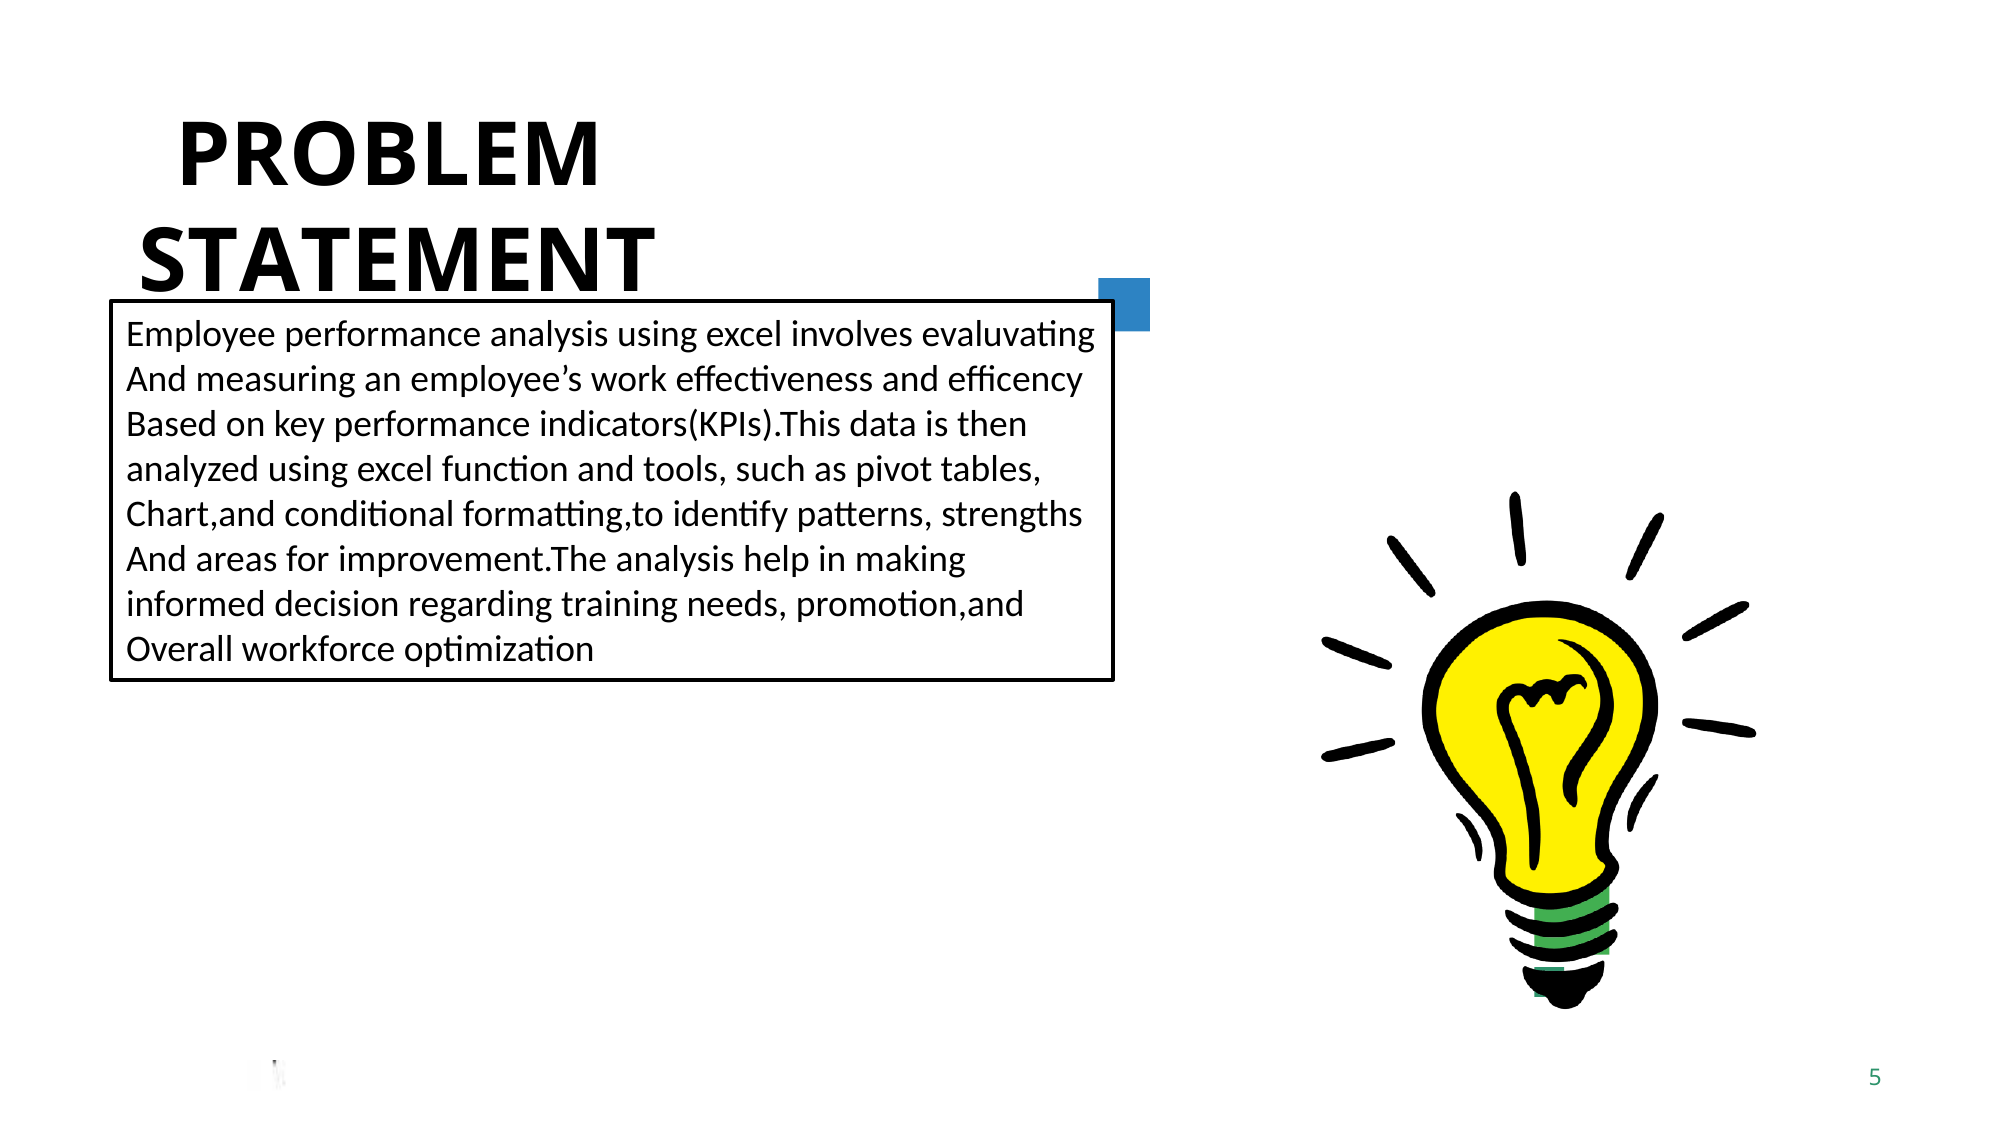

# PROBLEM	STATEMENT
Employee performance analysis using excel involves evaluvating
And measuring an employee’s work effectiveness and efficency
Based on key performance indicators(KPIs).This data is then analyzed using excel function and tools, such as pivot tables,
Chart,and conditional formatting,to identify patterns, strengths
And areas for improvement.The analysis help in making informed decision regarding training needs, promotion,and
Overall workforce optimization